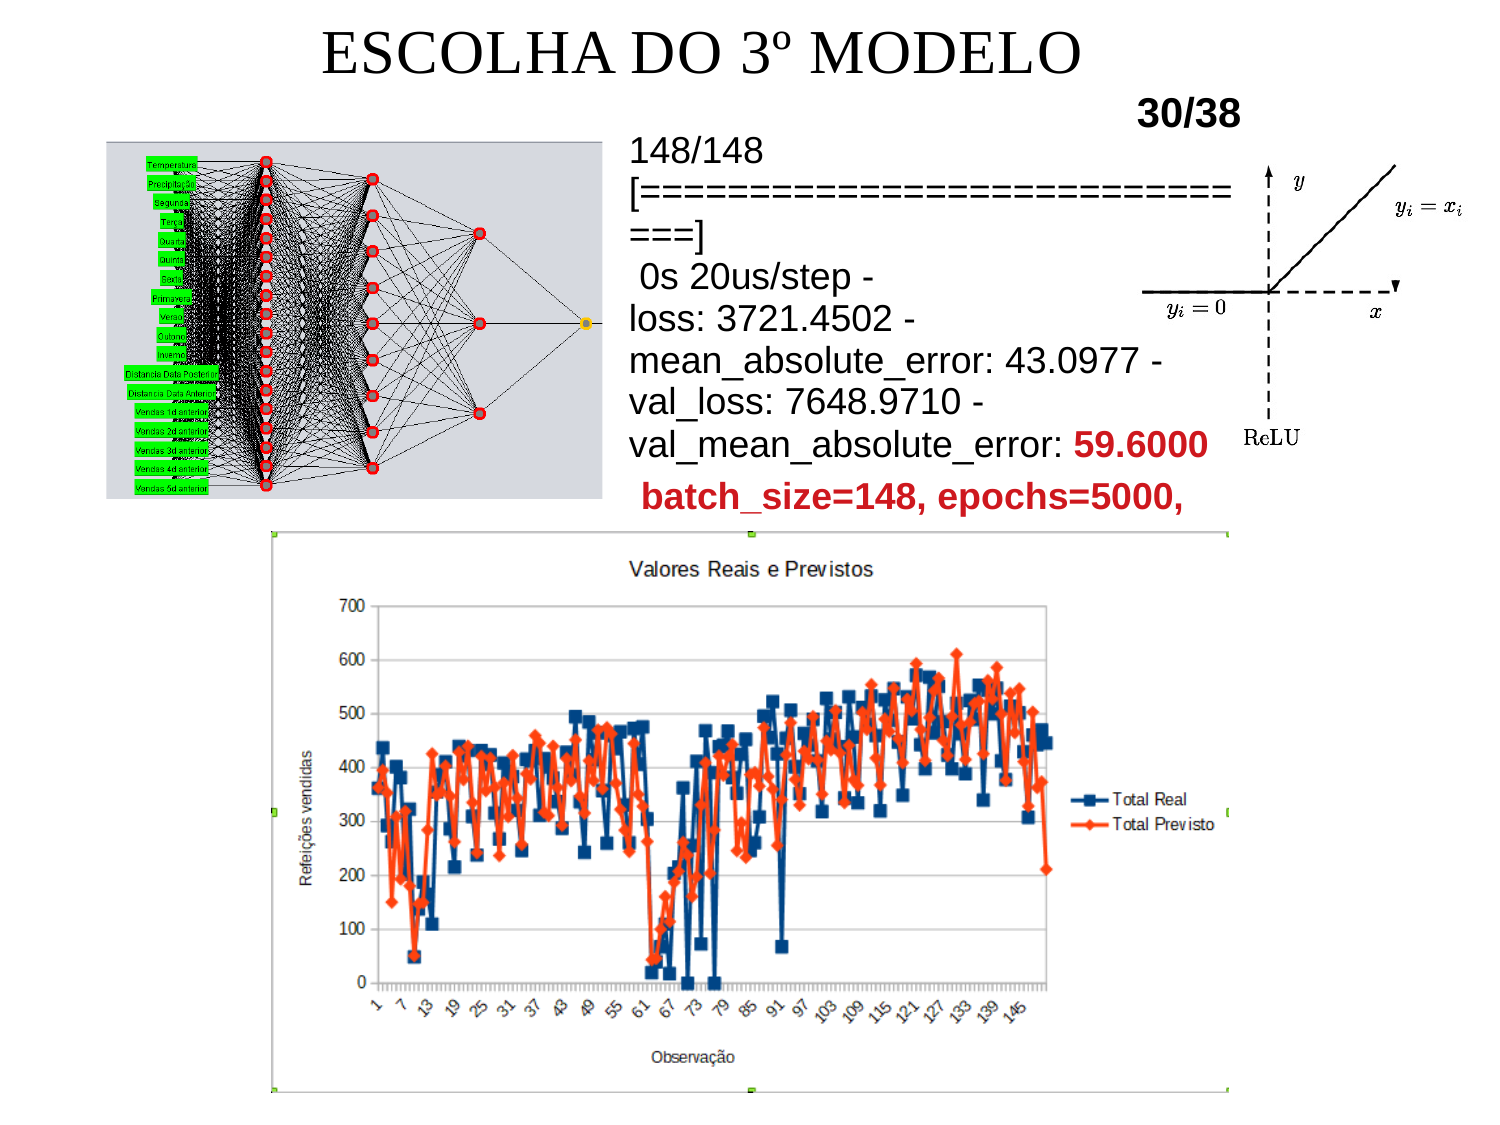

ESCOLHA DO 3º MODELO
30/38
148/148 [==============================]
 0s 20us/step -
loss: 3721.4502 -
mean_absolute_error: 43.0977 -
val_loss: 7648.9710 - val_mean_absolute_error: 59.6000
batch_size=148, epochs=5000,